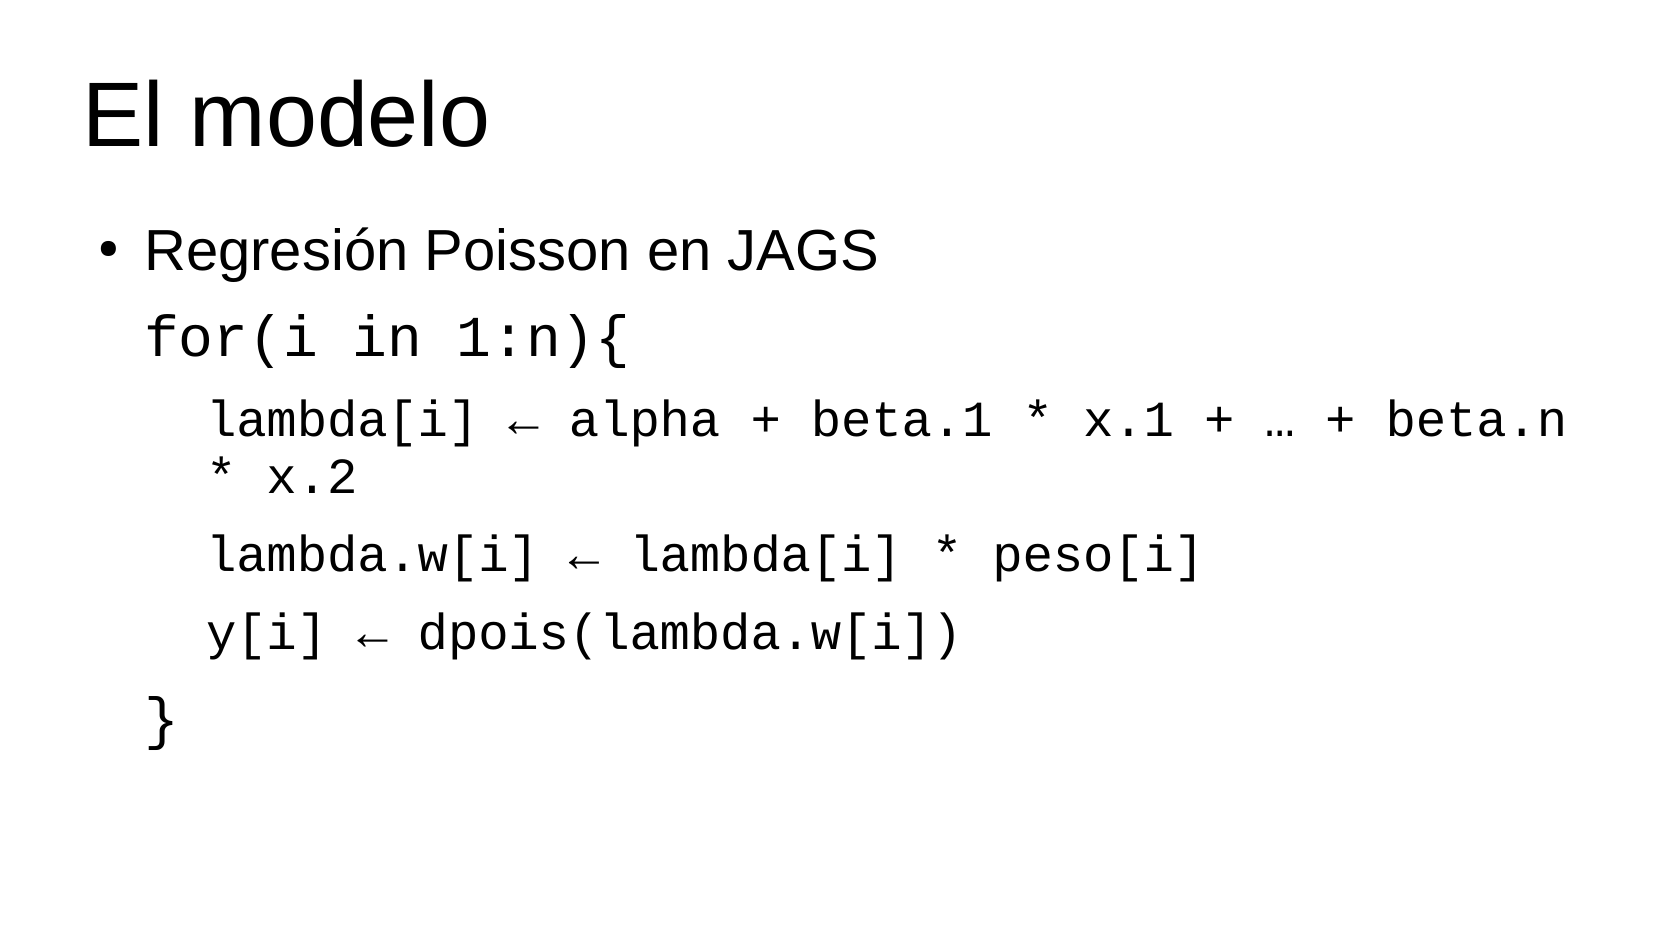

# El modelo
Regresión Poisson en JAGS
for(i in 1:n){
lambda[i] ← alpha + beta.1 * x.1 + … + beta.n * x.2
lambda.w[i] ← lambda[i] * peso[i]
y[i] ← dpois(lambda.w[i])
}